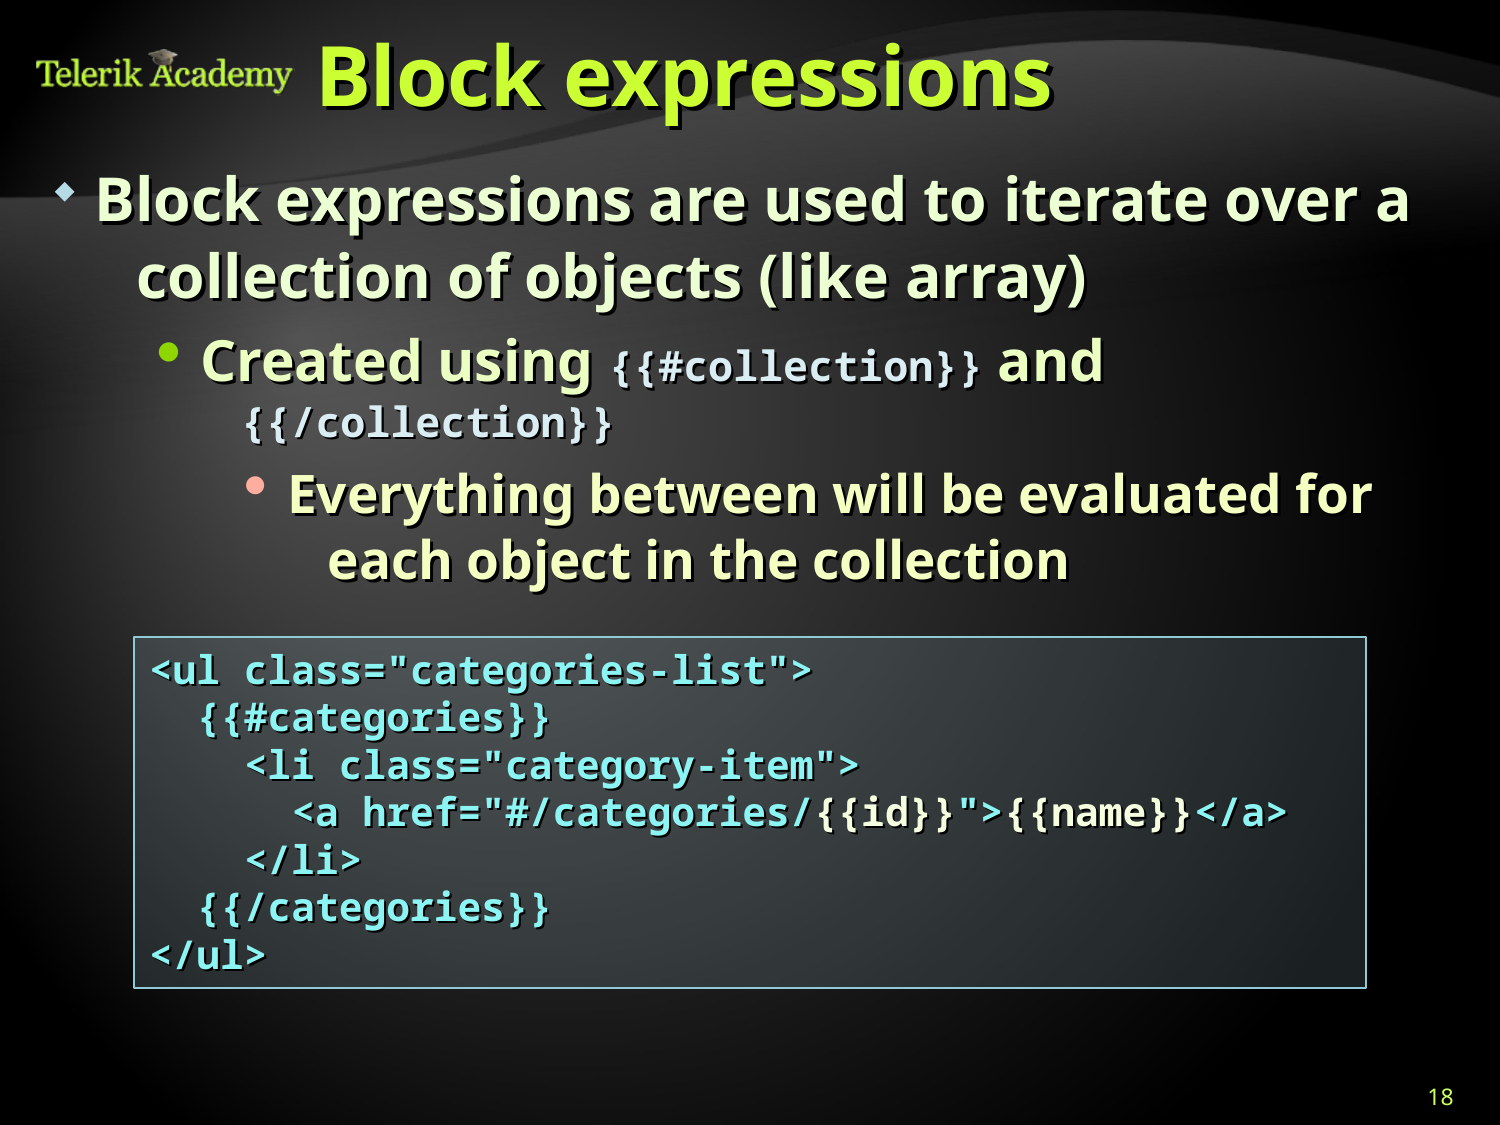

# Block expressions
Block expressions are used to iterate over a collection of objects (like array)
Created using {{#collection}} and {{/collection}}
Everything between will be evaluated for each object in the collection
<ul class="categories-list">
 {{#categories}}
 <li class="category-item">
 <a href="#/categories/{{id}}">{{name}}</a>
 </li>
 {{/categories}}
</ul>